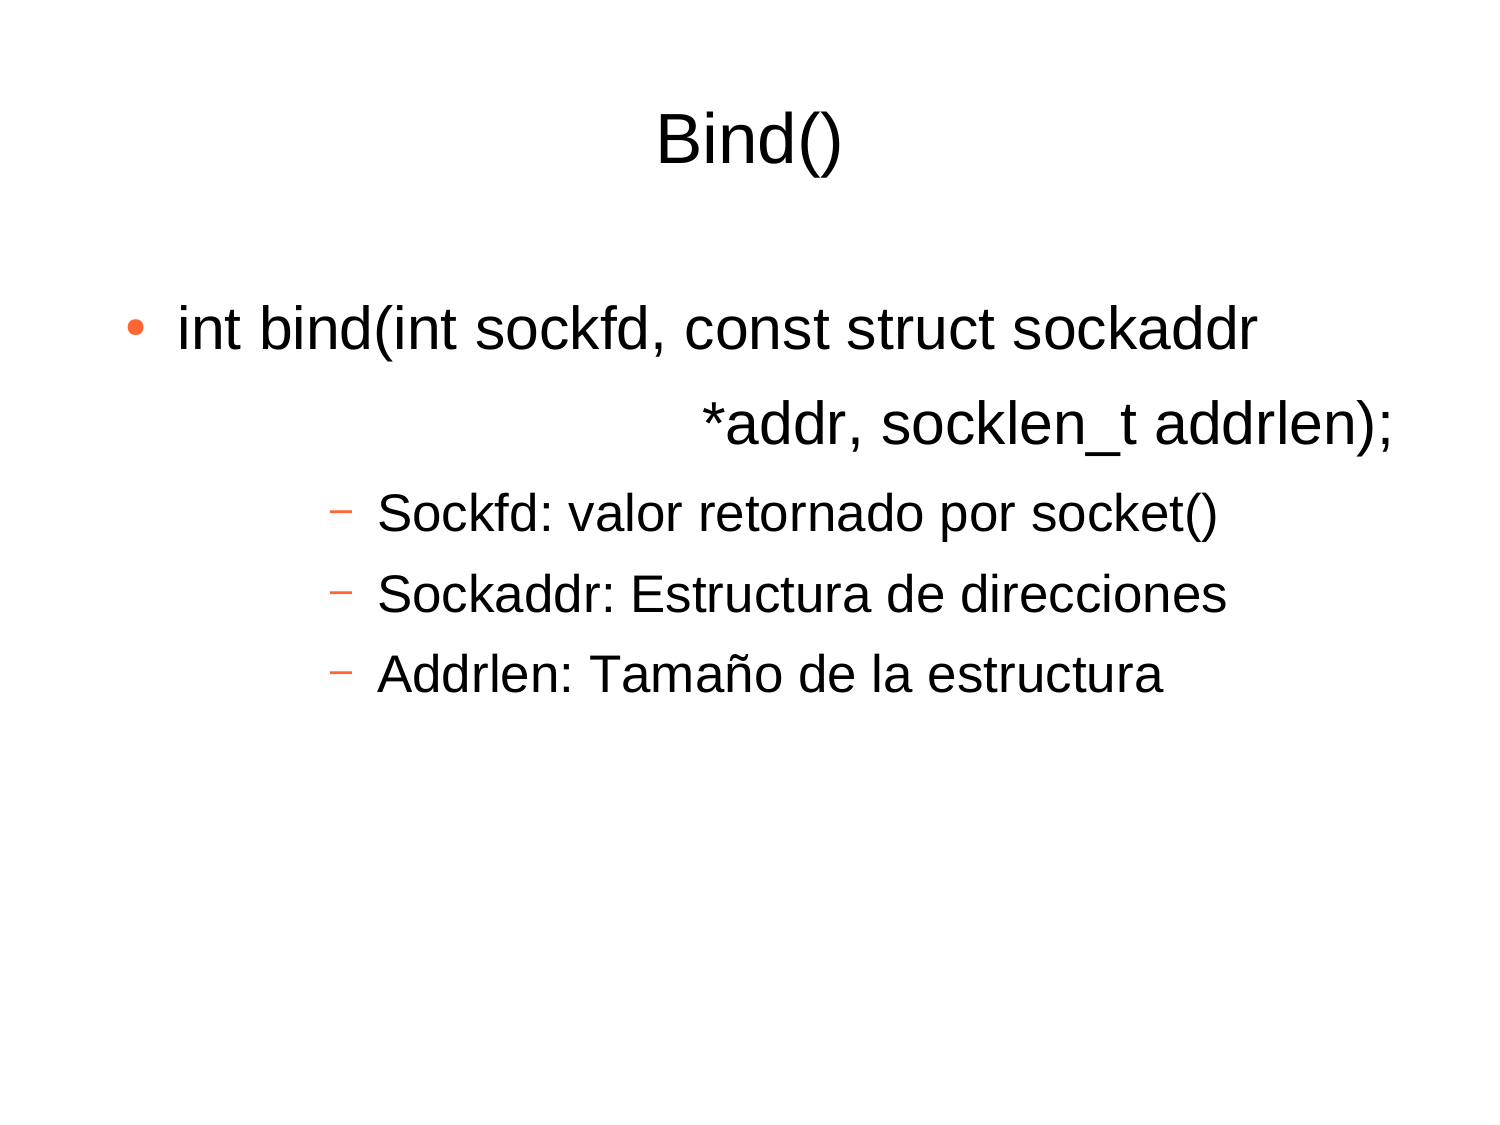

# Bind()
int bind(int sockfd, const struct sockaddr
 *addr, socklen_t addrlen);
Sockfd: valor retornado por socket()
Sockaddr: Estructura de direcciones
Addrlen: Tamaño de la estructura